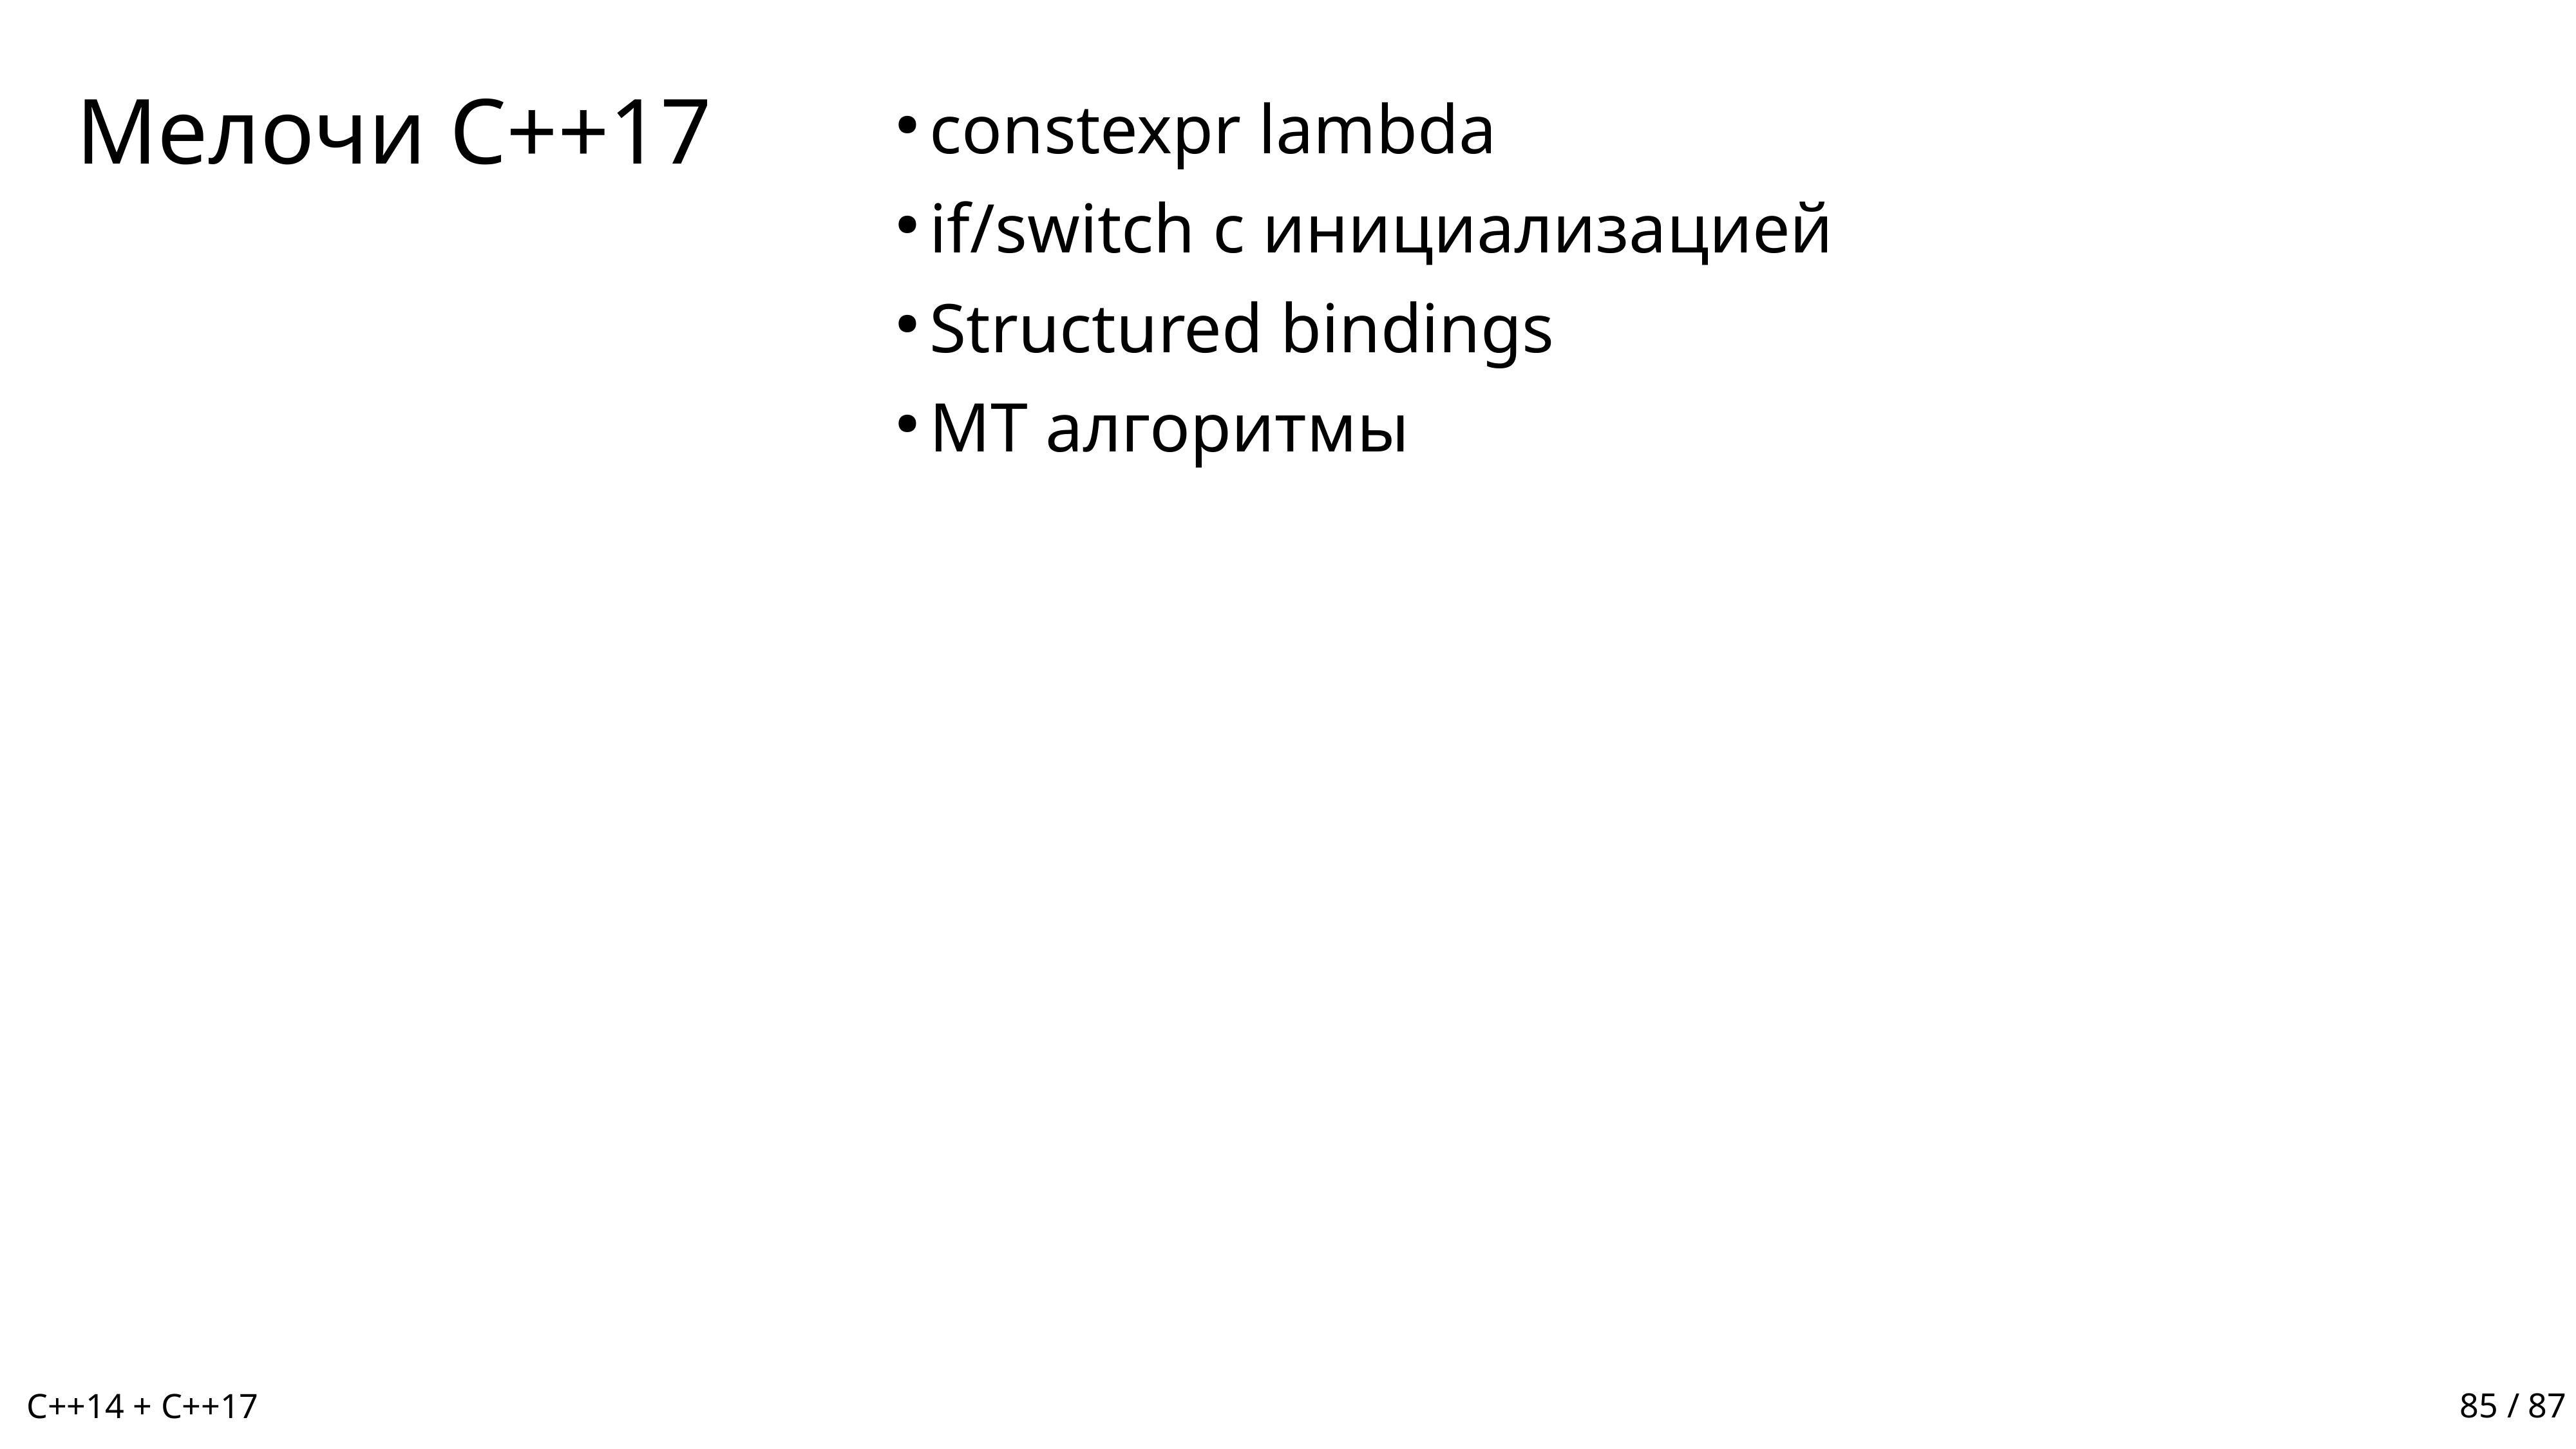

# Мелочи C++17
constexpr lambda
if/switch с инициализацией
Structured bindings
MT алгоритмы
C++14 + C++17